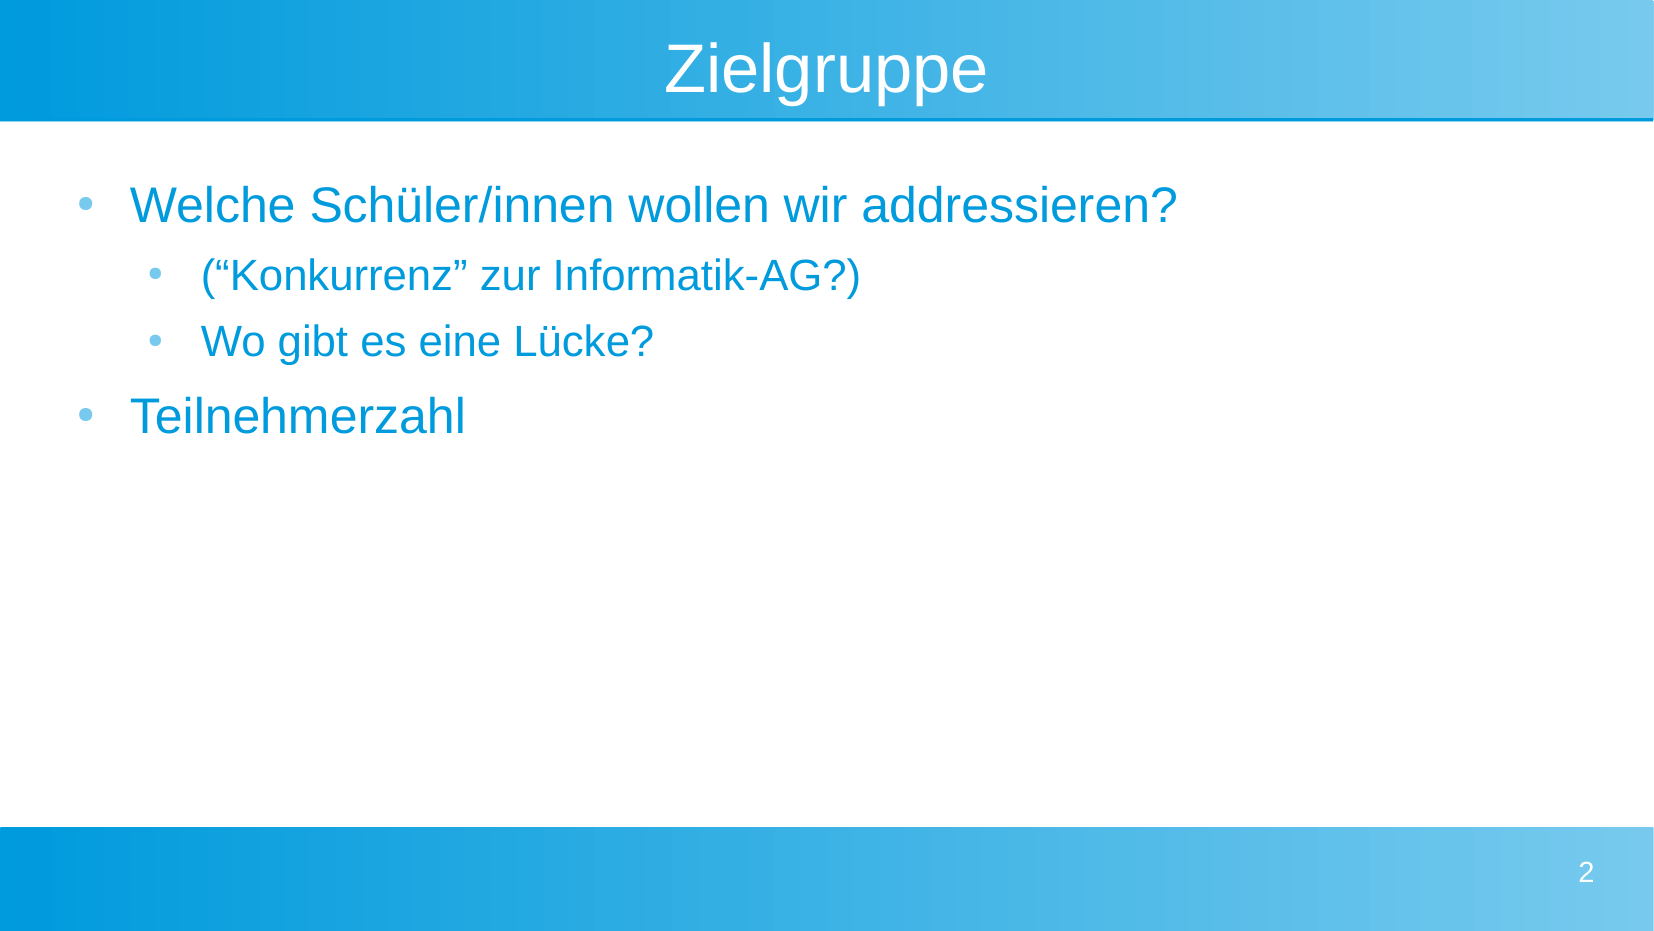

# Zielgruppe
Welche Schüler/innen wollen wir addressieren?
(“Konkurrenz” zur Informatik-AG?)
Wo gibt es eine Lücke?
Teilnehmerzahl
2